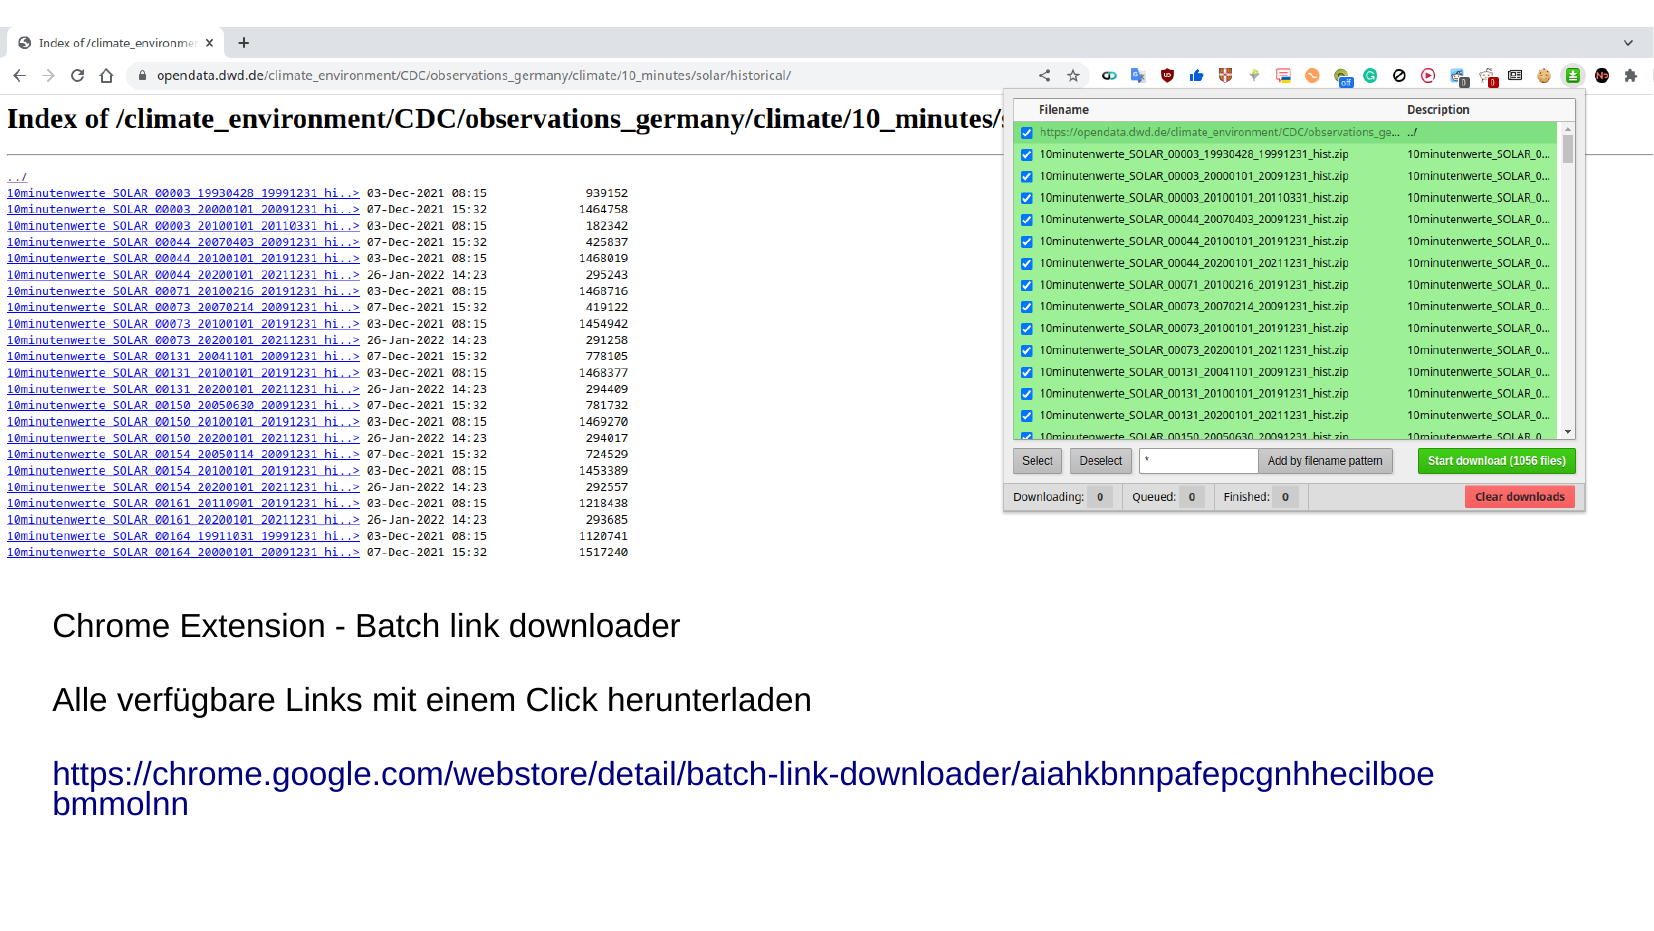

Chrome Extension - Batch link downloader
Alle verfügbare Links mit einem Click herunterladen
https://chrome.google.com/webstore/detail/batch-link-downloader/aiahkbnnpafepcgnhhecilboebmmolnn